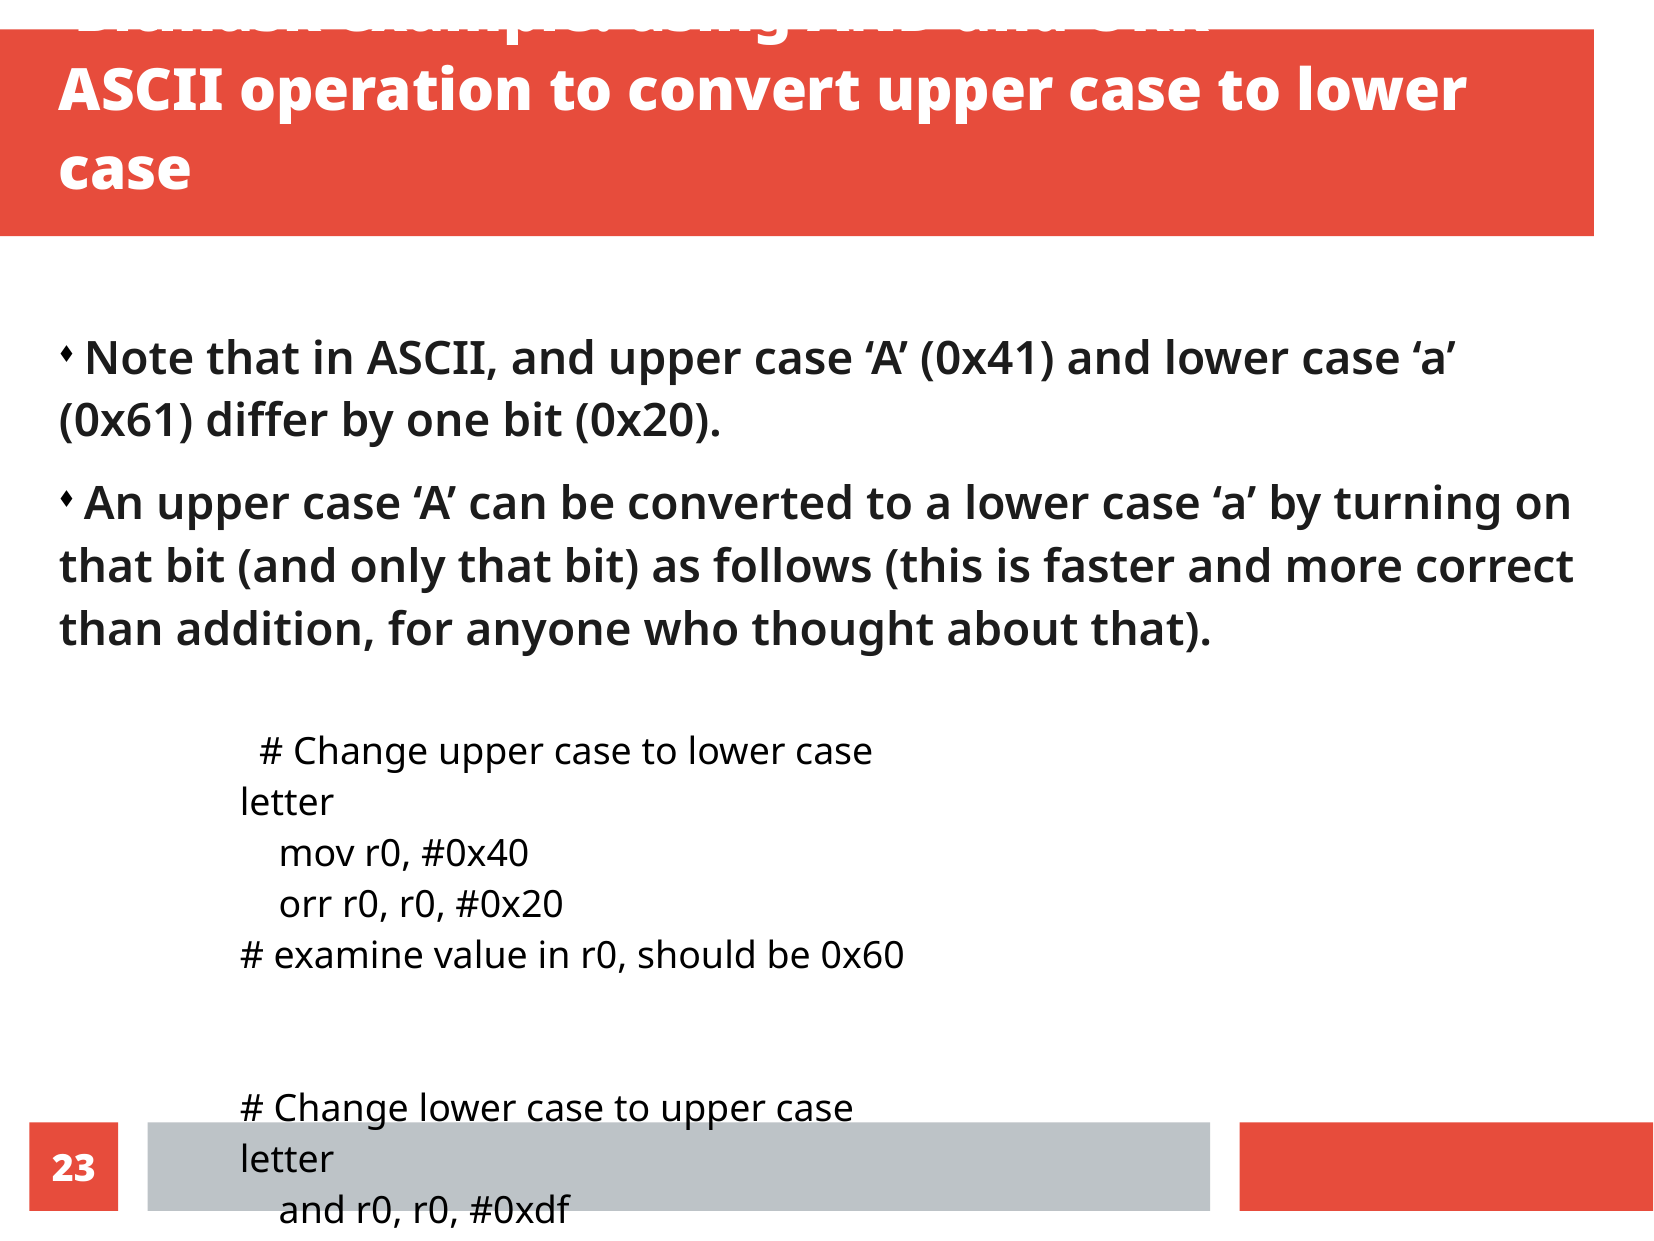

# Bitmask example: using AND and ORR ASCII operation to convert upper case to lower case
 Note that in ASCII, and upper case ‘A’ (0x41) and lower case ‘a’ (0x61) differ by one bit (0x20).
 An upper case ‘A’ can be converted to a lower case ‘a’ by turning on that bit (and only that bit) as follows (this is faster and more correct than addition, for anyone who thought about that).
 # Change upper case to lower case letter
 mov r0, #0x40
 orr r0, r0, #0x20
# examine value in r0, should be 0x60
# Change lower case to upper case letter
 and r0, r0, #0xdf
# examine value in r0, should be 0x40
23